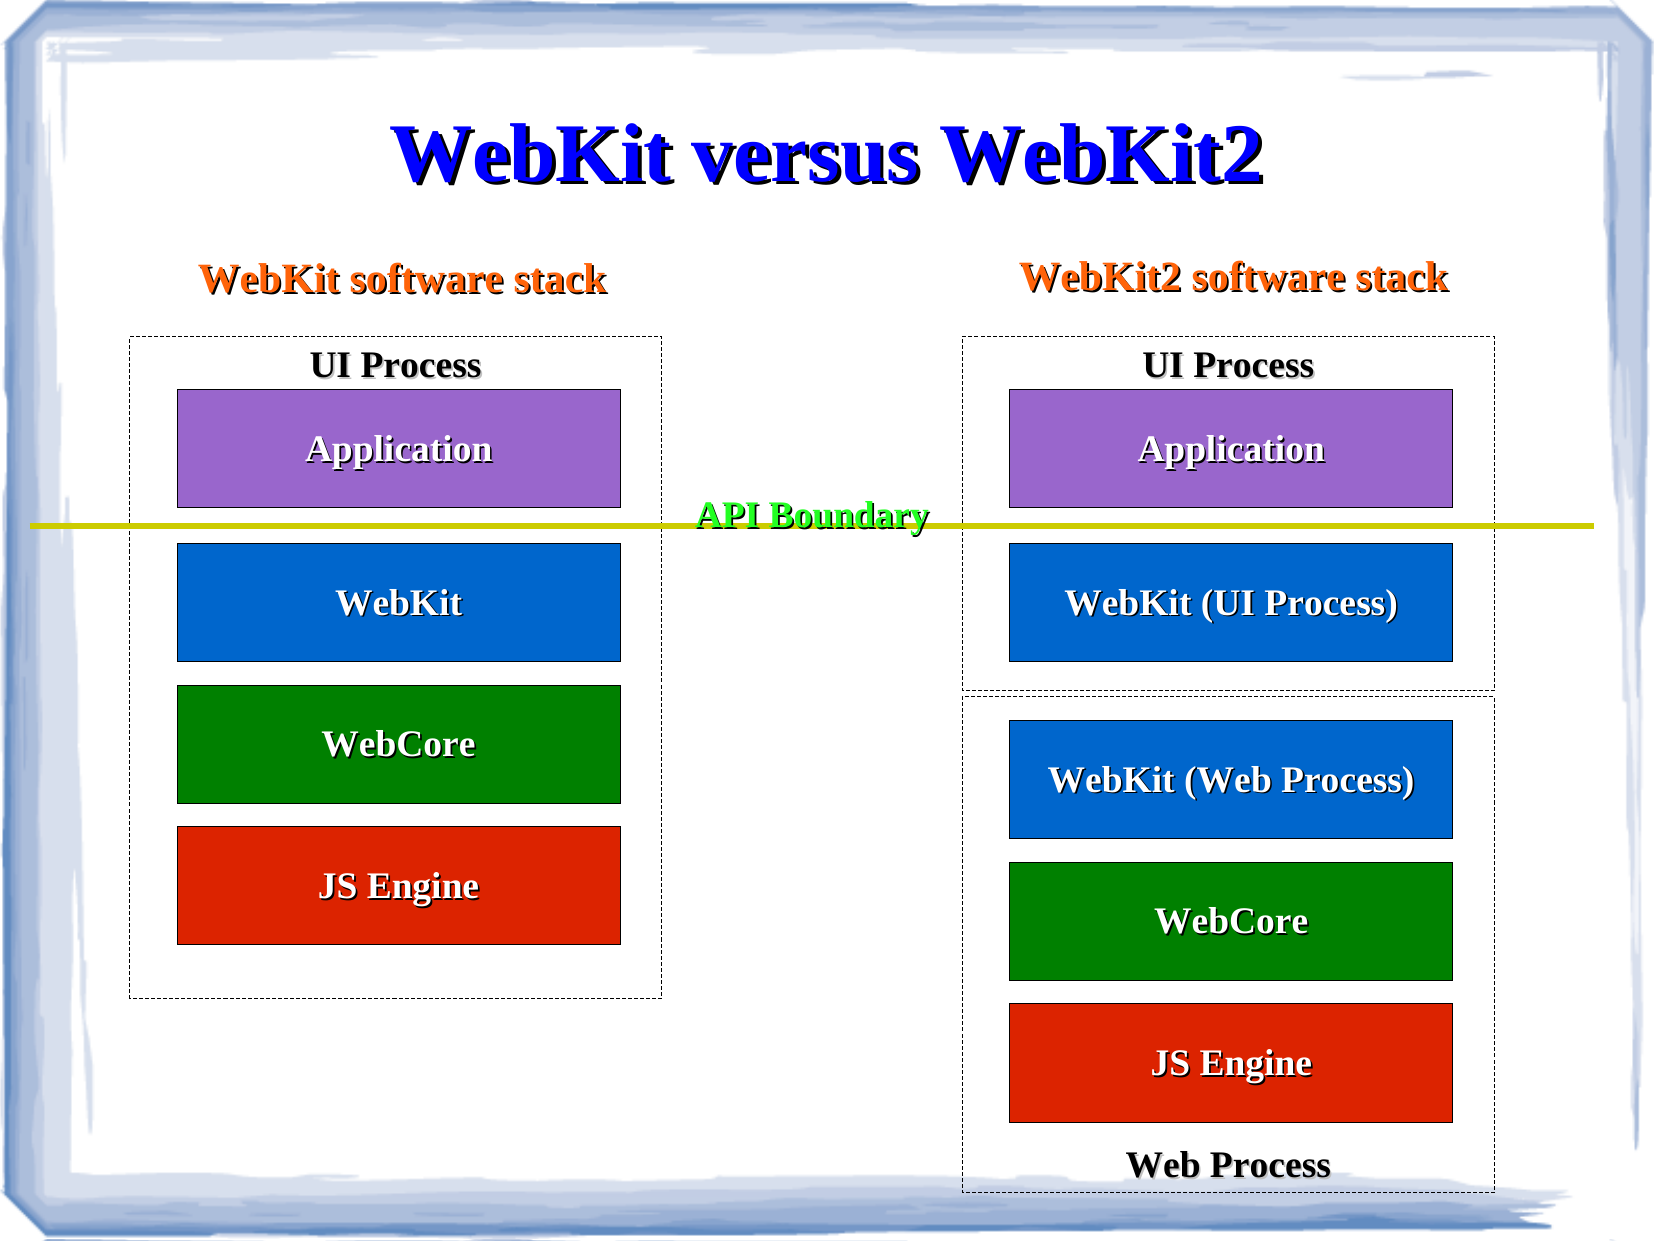

# WebKit versus WebKit2
WebKit2 software stack
WebKit software stack
UI Process
UI Process
Application
Application
API Boundary
WebKit
WebKit (UI Process)
WebCore
Web Process
WebKit (Web Process)
JS Engine
WebCore
JS Engine